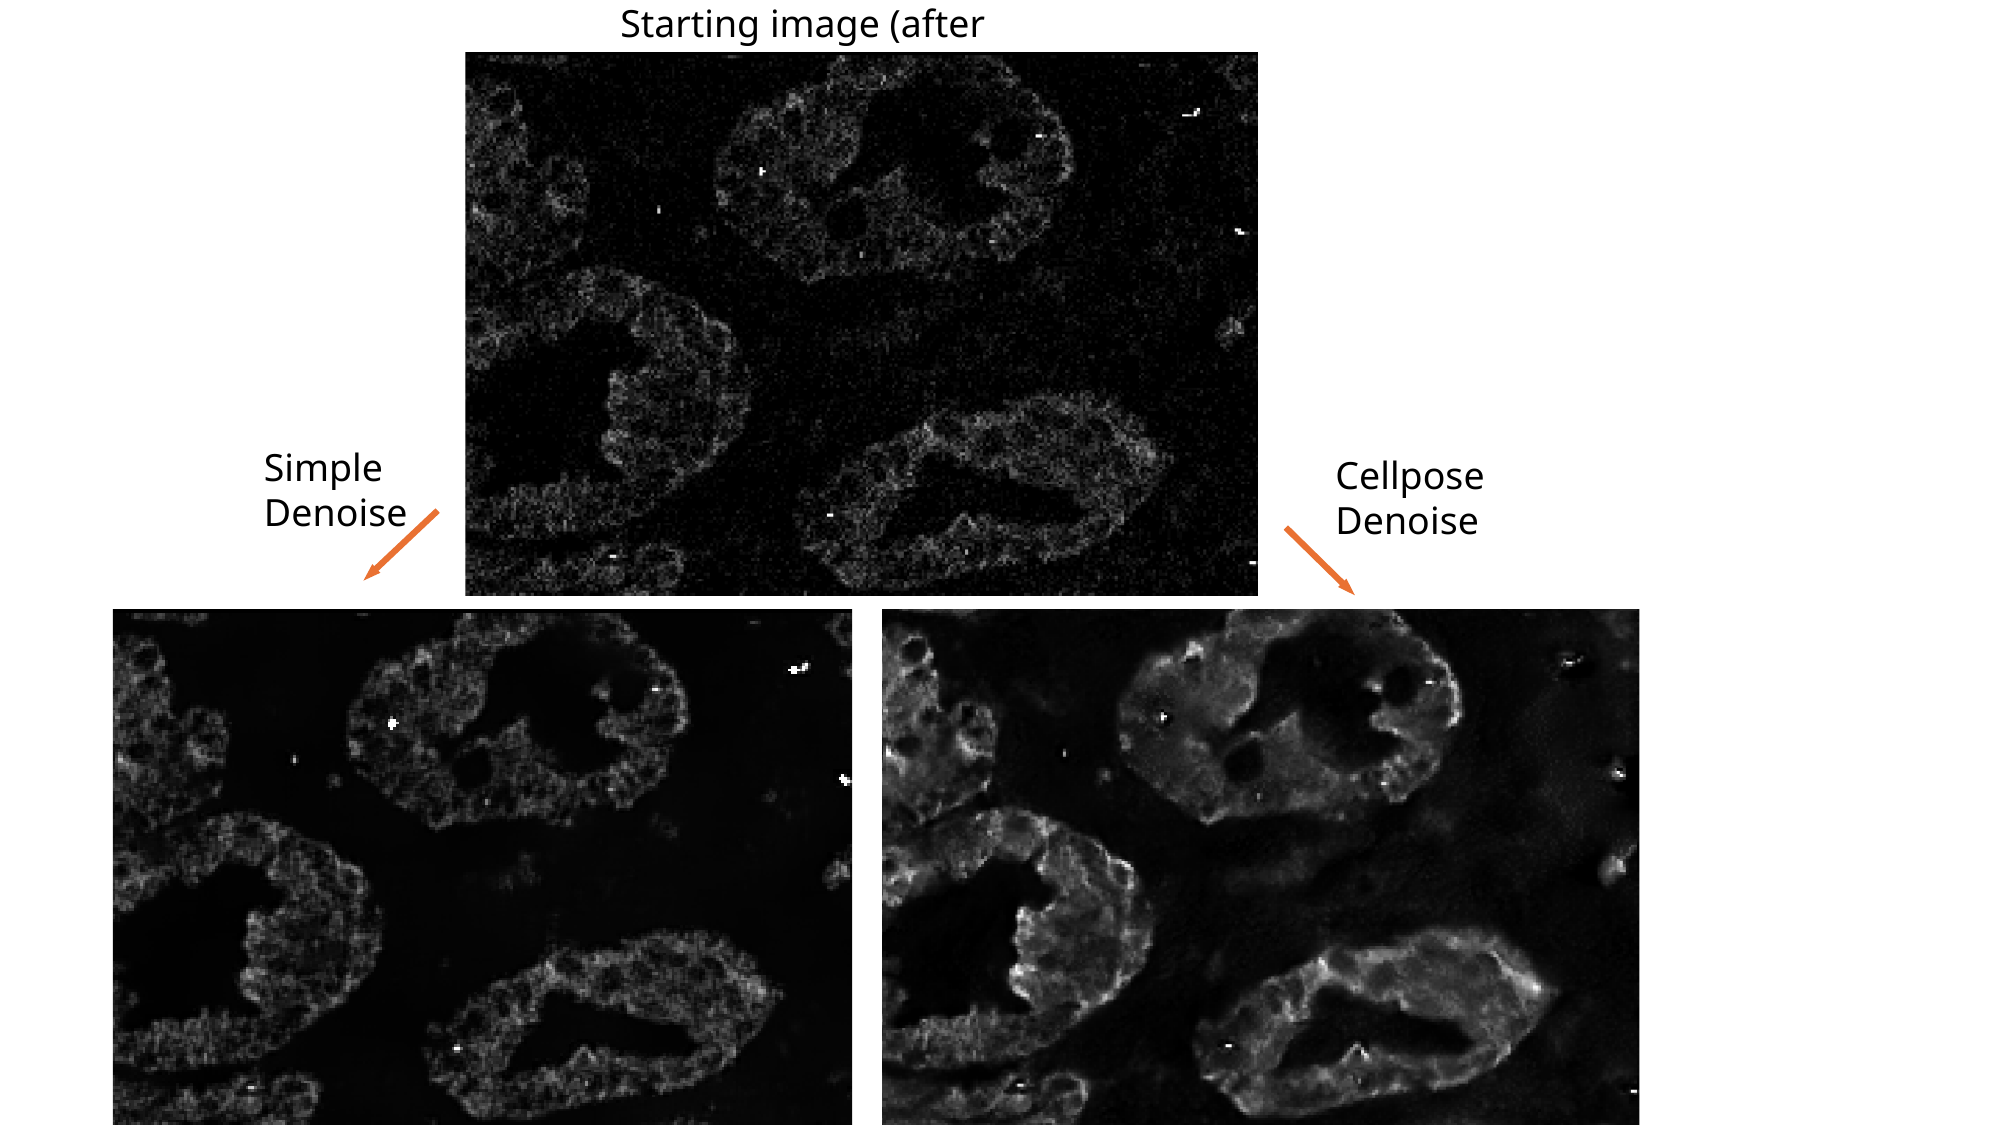

Starting image (after HPF)
Simple Denoise
Cellpose Denoise